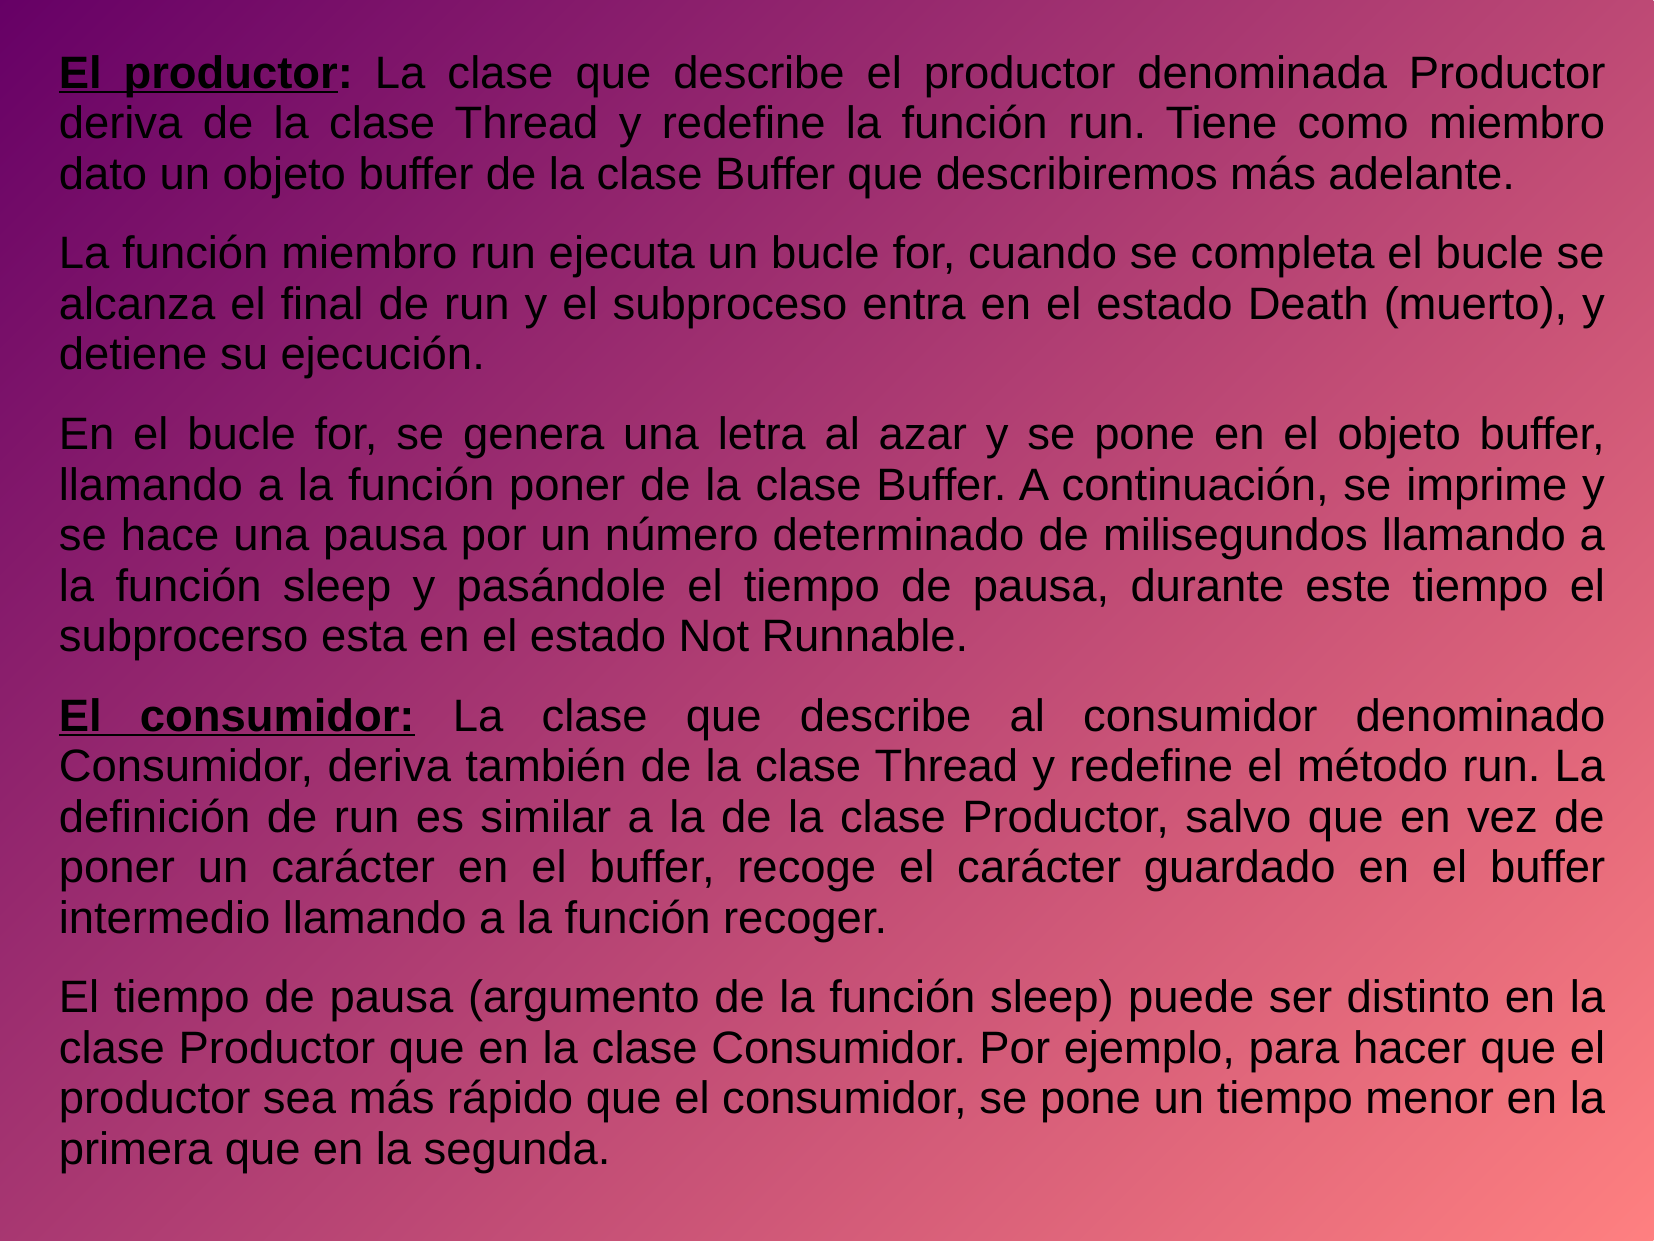

# El productor: La clase que describe el productor denominada Productor deriva de la clase Thread y redefine la función run. Tiene como miembro dato un objeto buffer de la clase Buffer que describiremos más adelante.
La función miembro run ejecuta un bucle for, cuando se completa el bucle se alcanza el final de run y el subproceso entra en el estado Death (muerto), y detiene su ejecución.
En el bucle for, se genera una letra al azar y se pone en el objeto buffer, llamando a la función poner de la clase Buffer. A continuación, se imprime y se hace una pausa por un número determinado de milisegundos llamando a la función sleep y pasándole el tiempo de pausa, durante este tiempo el subprocerso esta en el estado Not Runnable.
El consumidor: La clase que describe al consumidor denominado Consumidor, deriva también de la clase Thread y redefine el método run. La definición de run es similar a la de la clase Productor, salvo que en vez de poner un carácter en el buffer, recoge el carácter guardado en el buffer intermedio llamando a la función recoger.
El tiempo de pausa (argumento de la función sleep) puede ser distinto en la clase Productor que en la clase Consumidor. Por ejemplo, para hacer que el productor sea más rápido que el consumidor, se pone un tiempo menor en la primera que en la segunda.